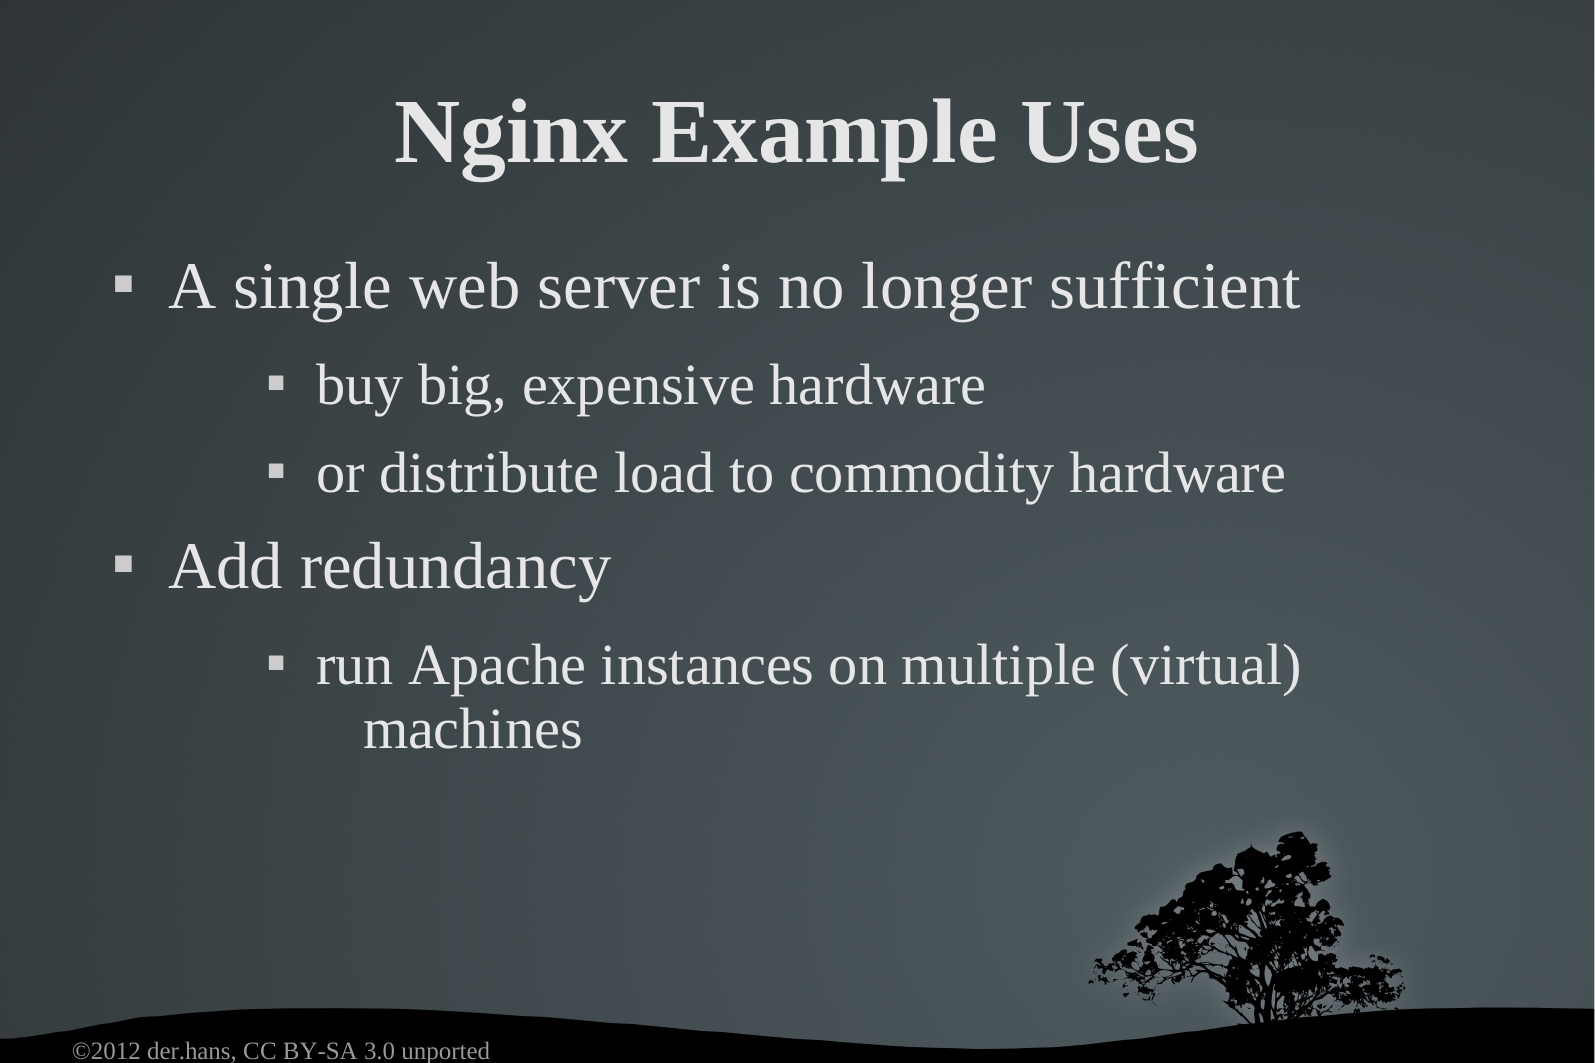

# Nginx Example Uses
A single web server is no longer sufficient
buy big, expensive hardware
or distribute load to commodity hardware
Add redundancy
run Apache instances on multiple (virtual) machines
©2012 der.hans, CC BY-SA 3.0 unported